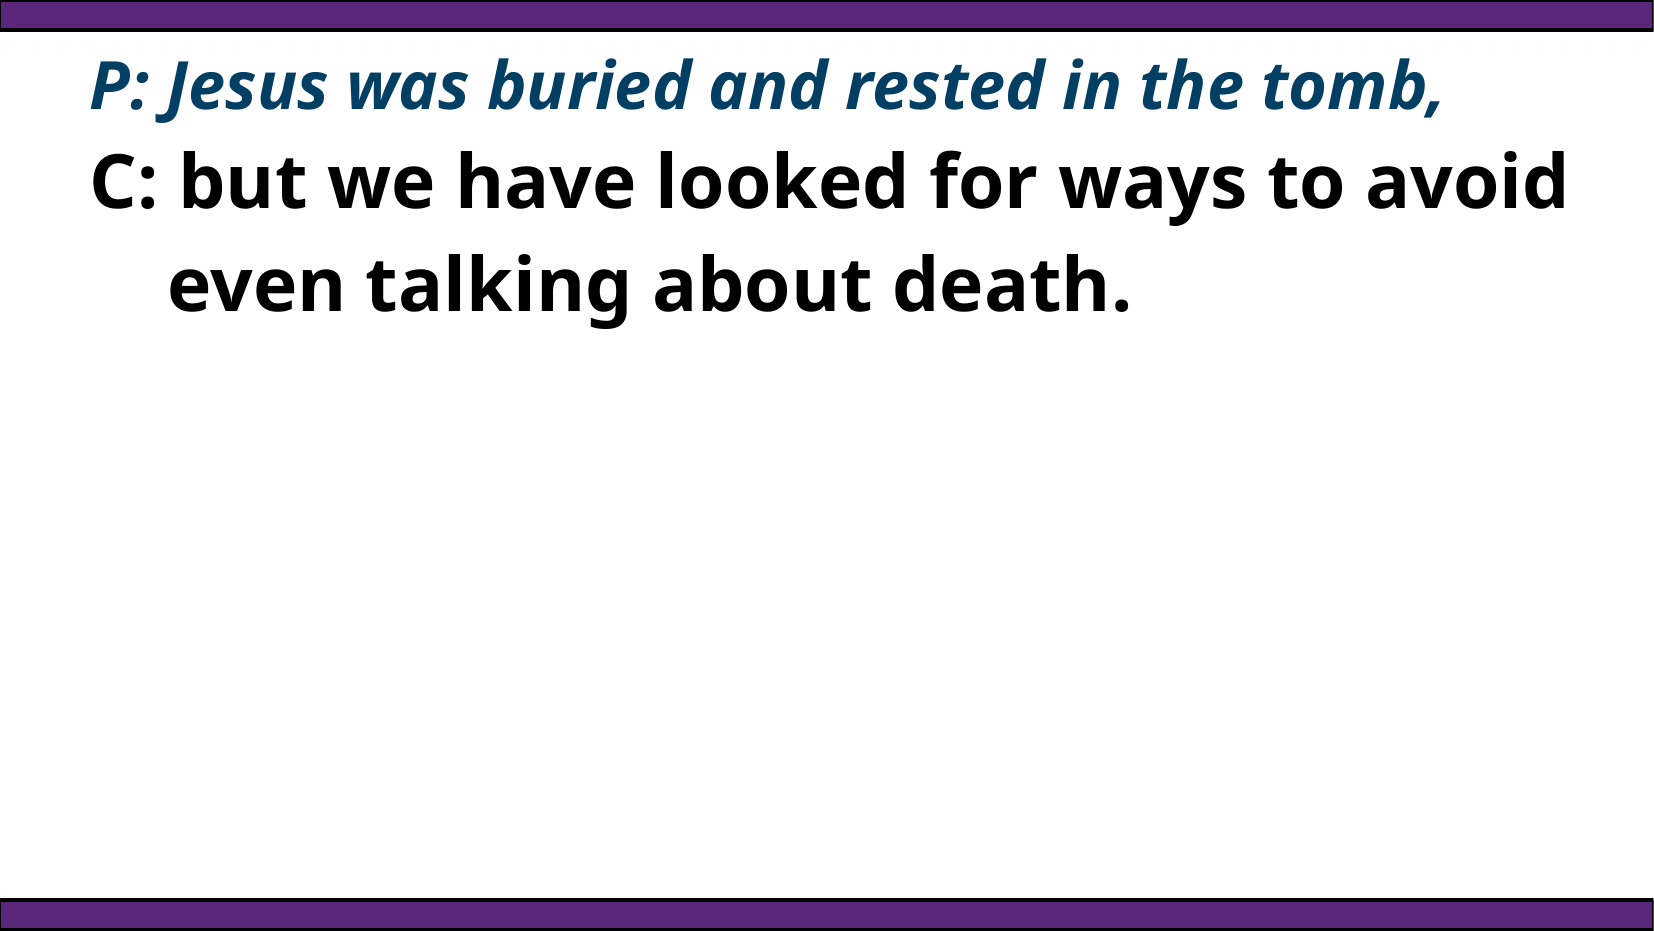

P: Jesus was buried and rested in the tomb,
C: but we have looked for ways to avoid
 even talking about death.